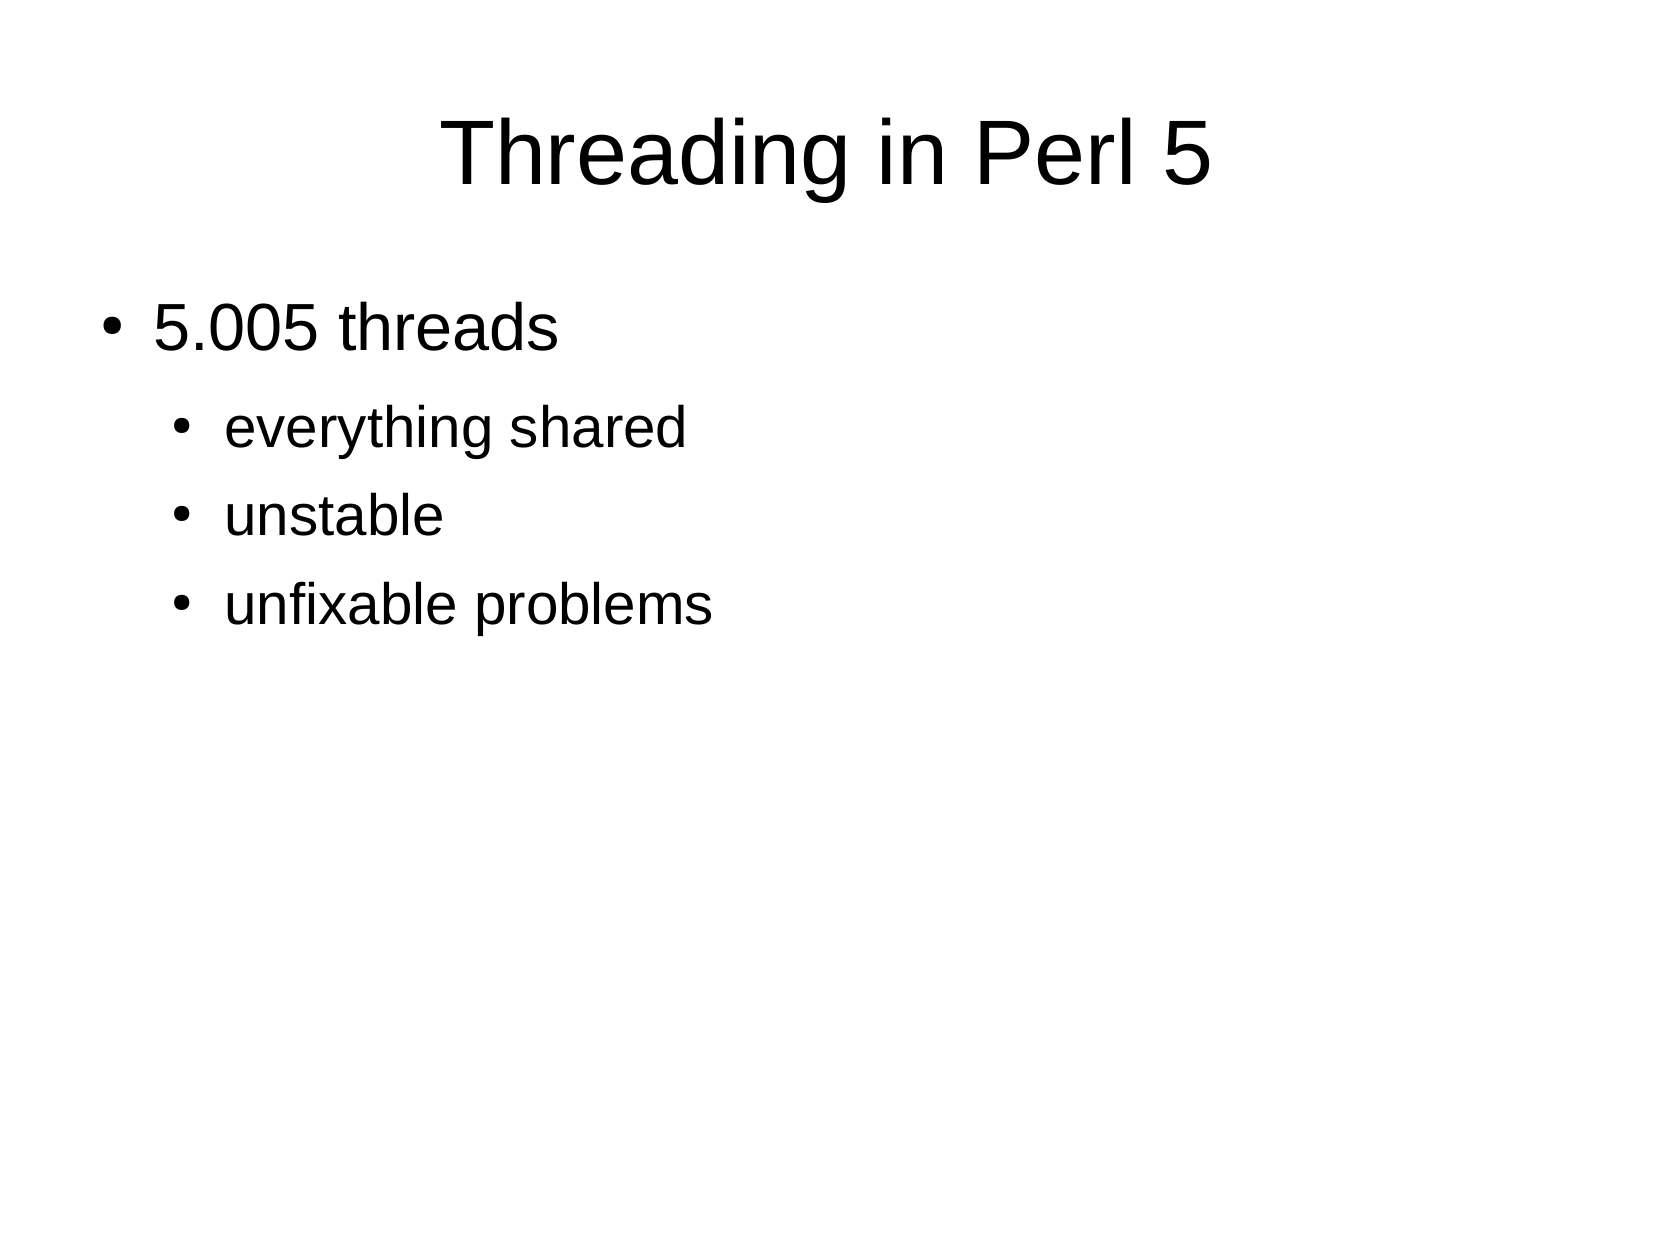

# Threading in Perl 5
5.005 threads
everything shared
unstable
unfixable problems